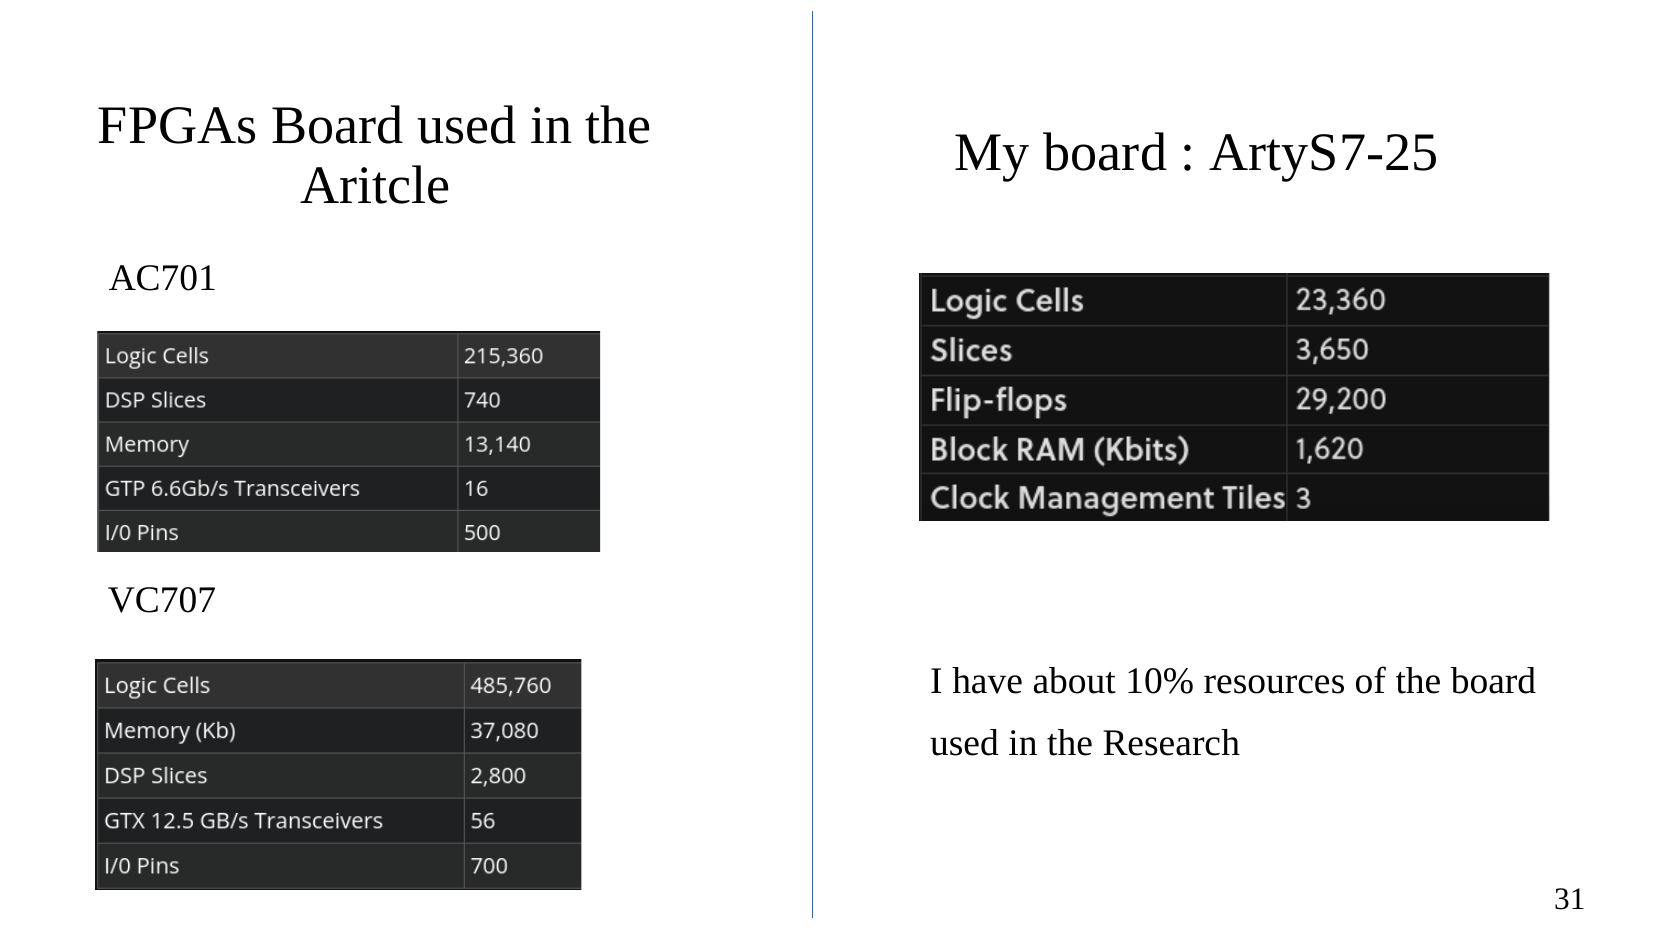

My board : ArtyS7-25
# FPGAs Board used in the Aritcle
AC701
VC707
I have about 10% resources of the board used in the Research